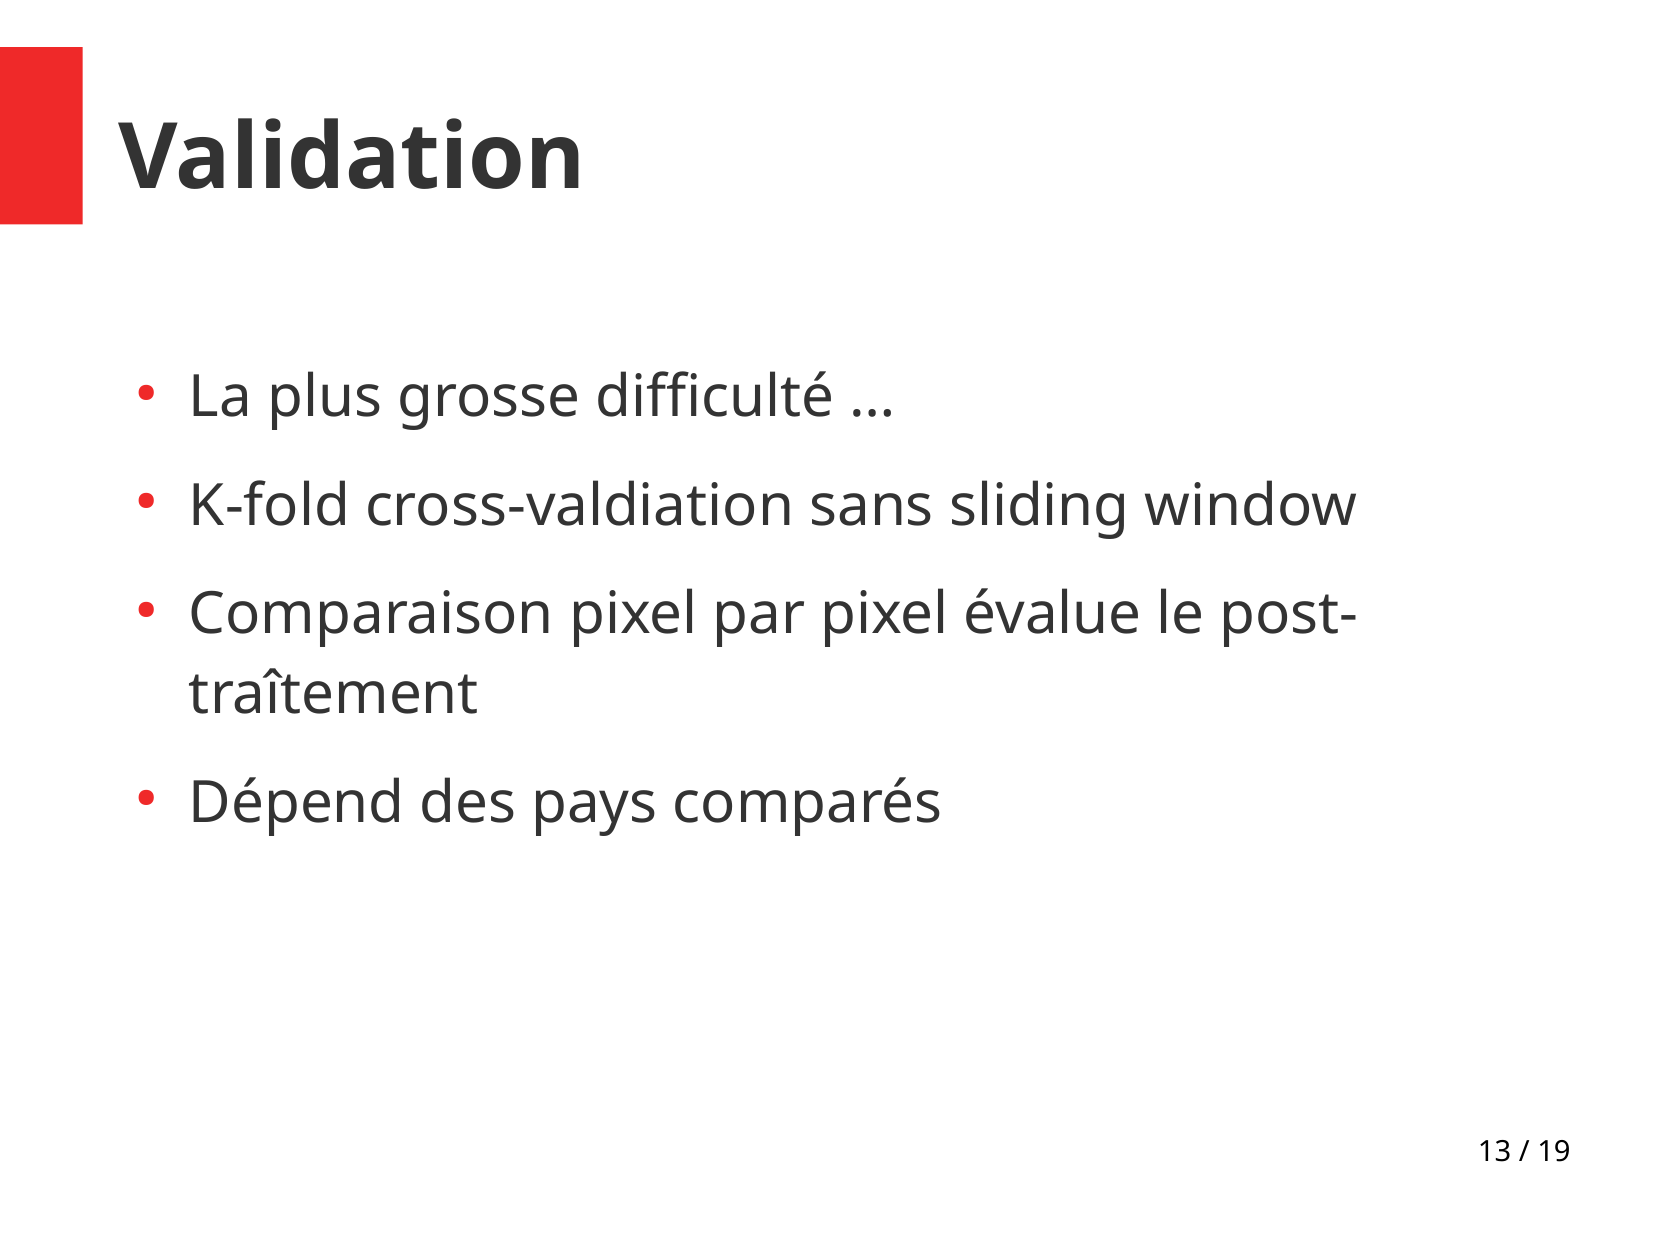

# Validation
La plus grosse difficulté …
K-fold cross-valdiation sans sliding window
Comparaison pixel par pixel évalue le post-traîtement
Dépend des pays comparés
13